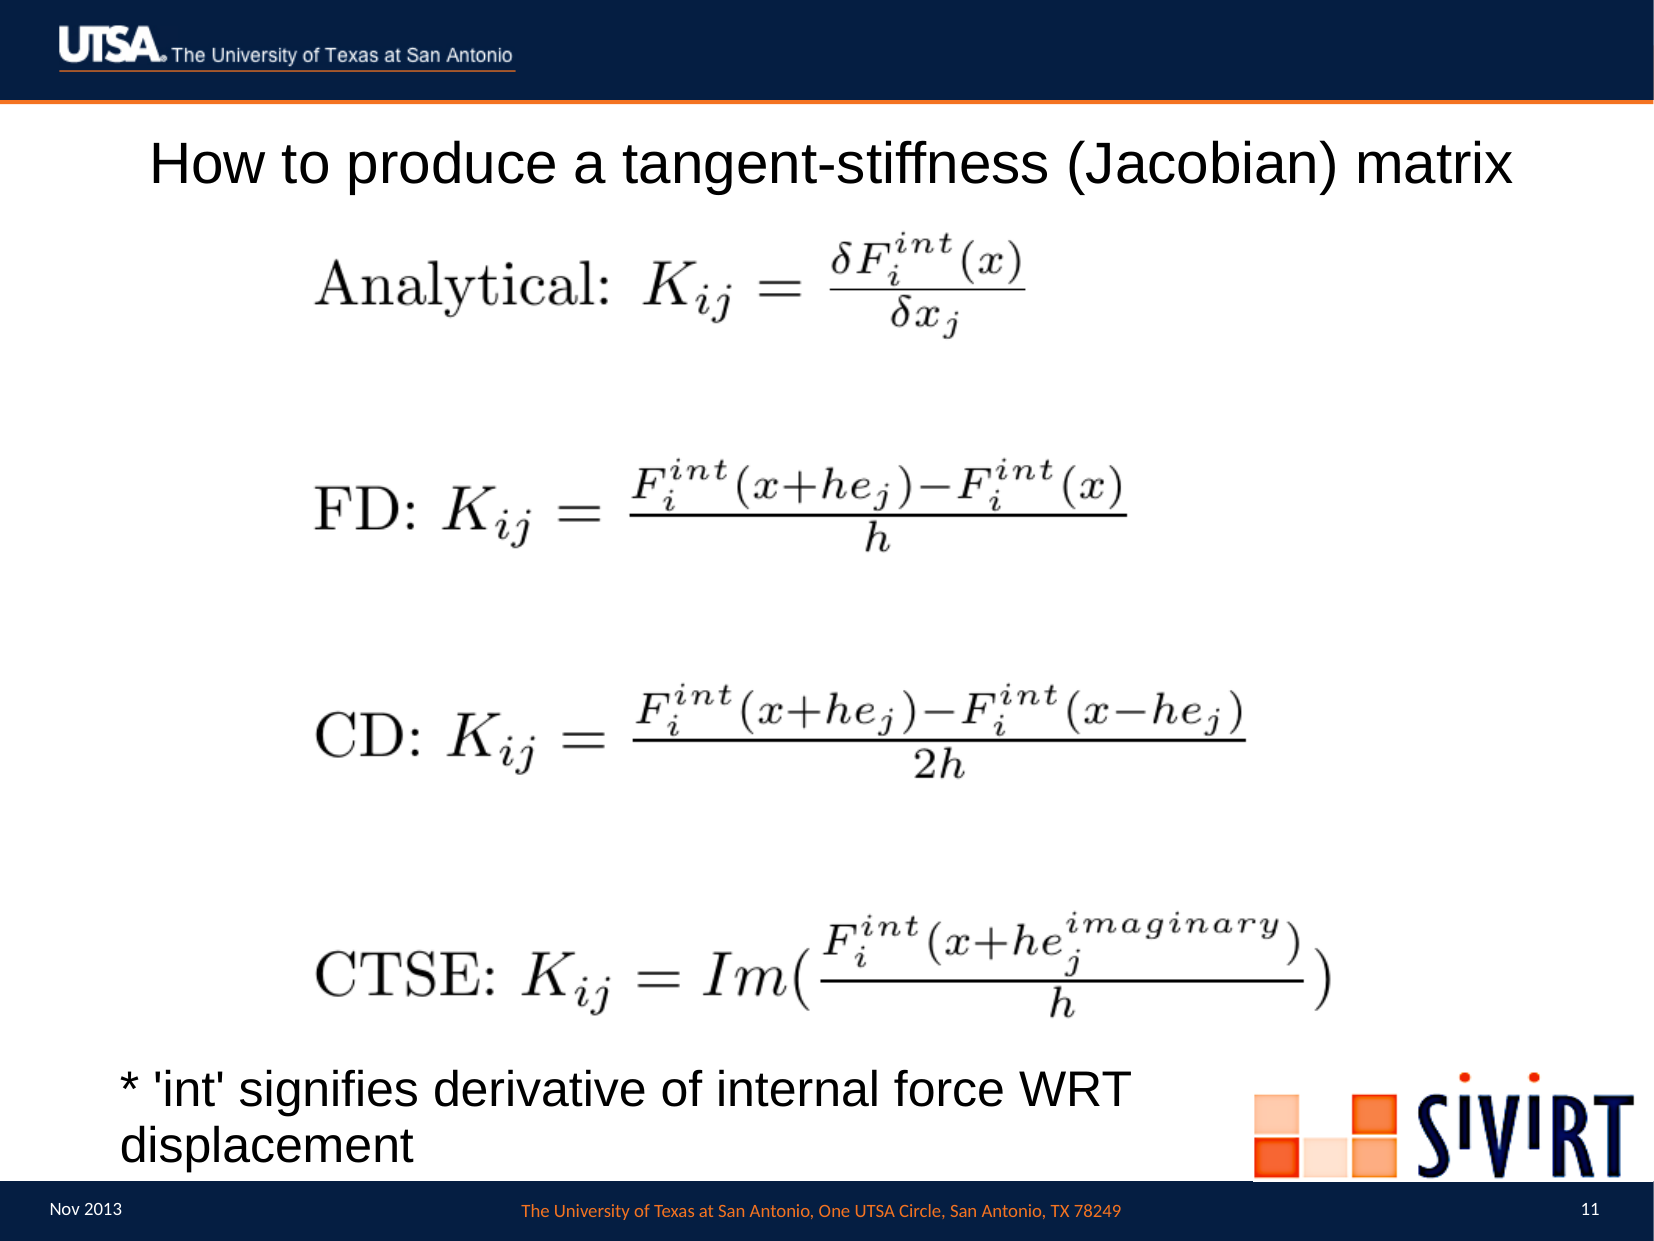

# How to produce a tangent-stiffness (Jacobian) matrix
* 'int' signifies derivative of internal force WRT
displacement